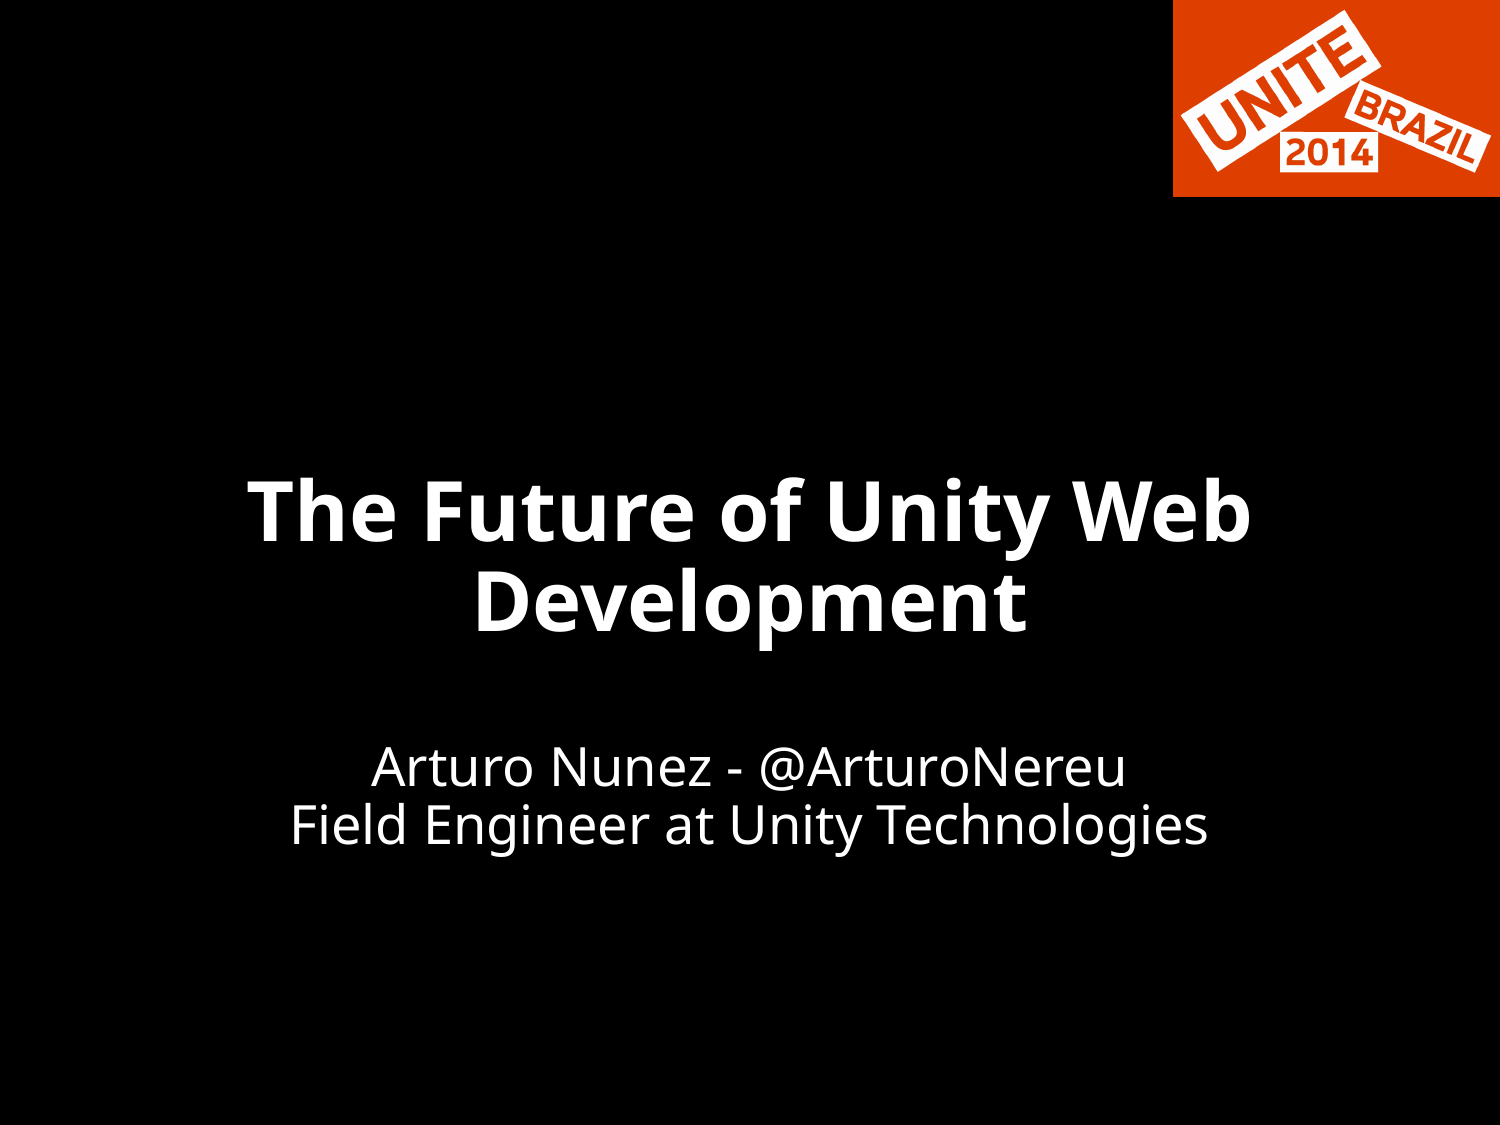

# The Future of Unity Web Development Arturo Nunez - @ArturoNereu Field Engineer at Unity Technologies